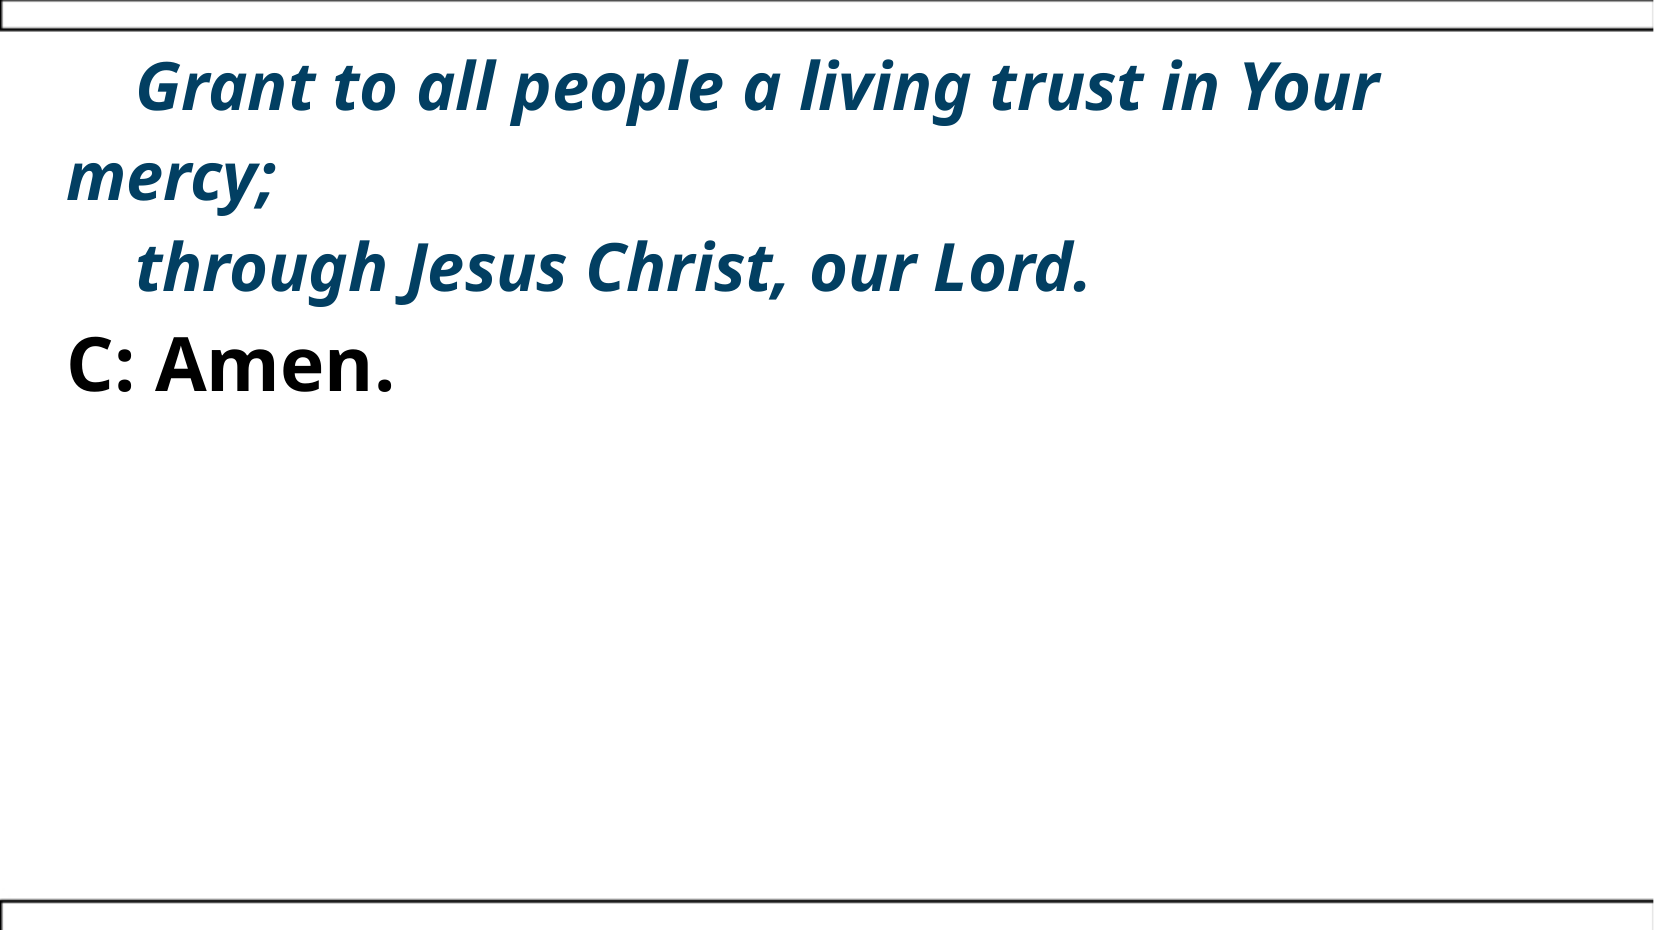

Grant to all people a living trust in Your mercy;
 through Jesus Christ, our Lord.
C: Amen.